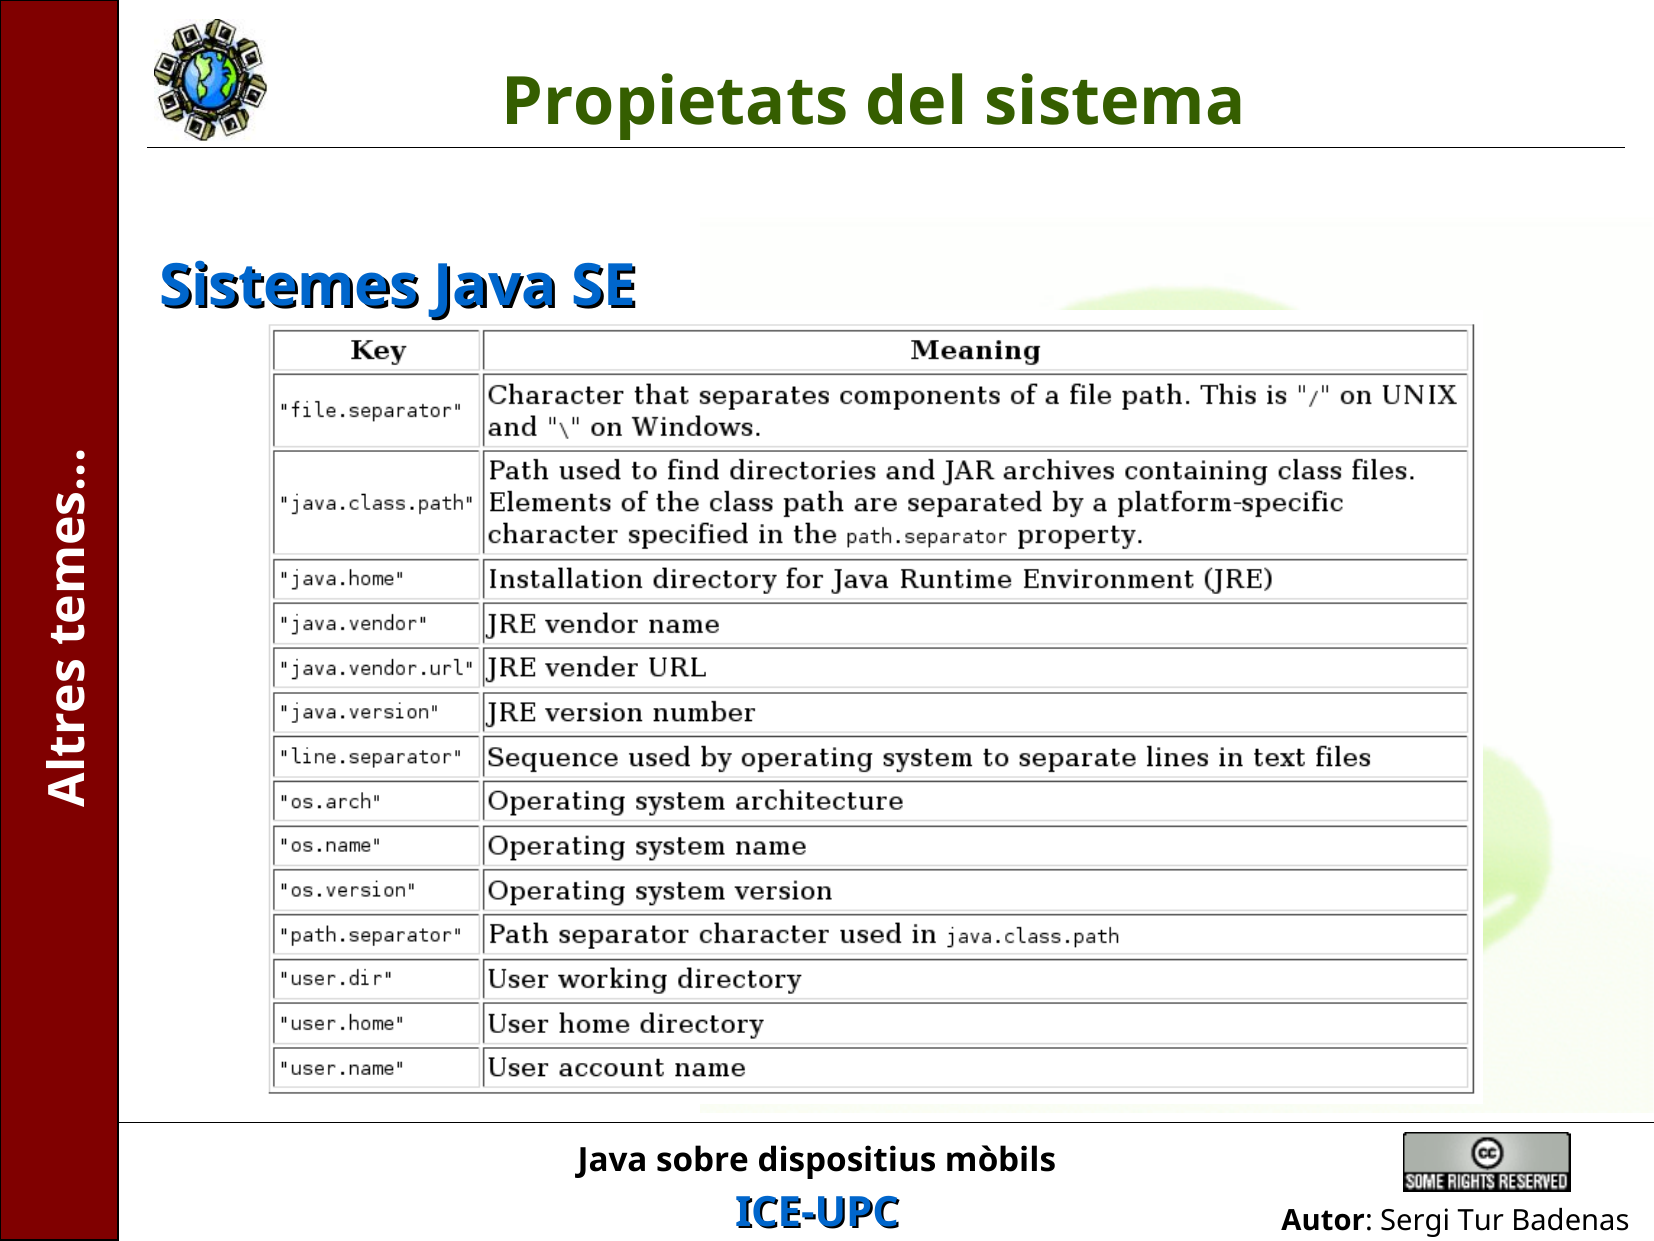

# Propietats del sistema
Sistemes Java SE